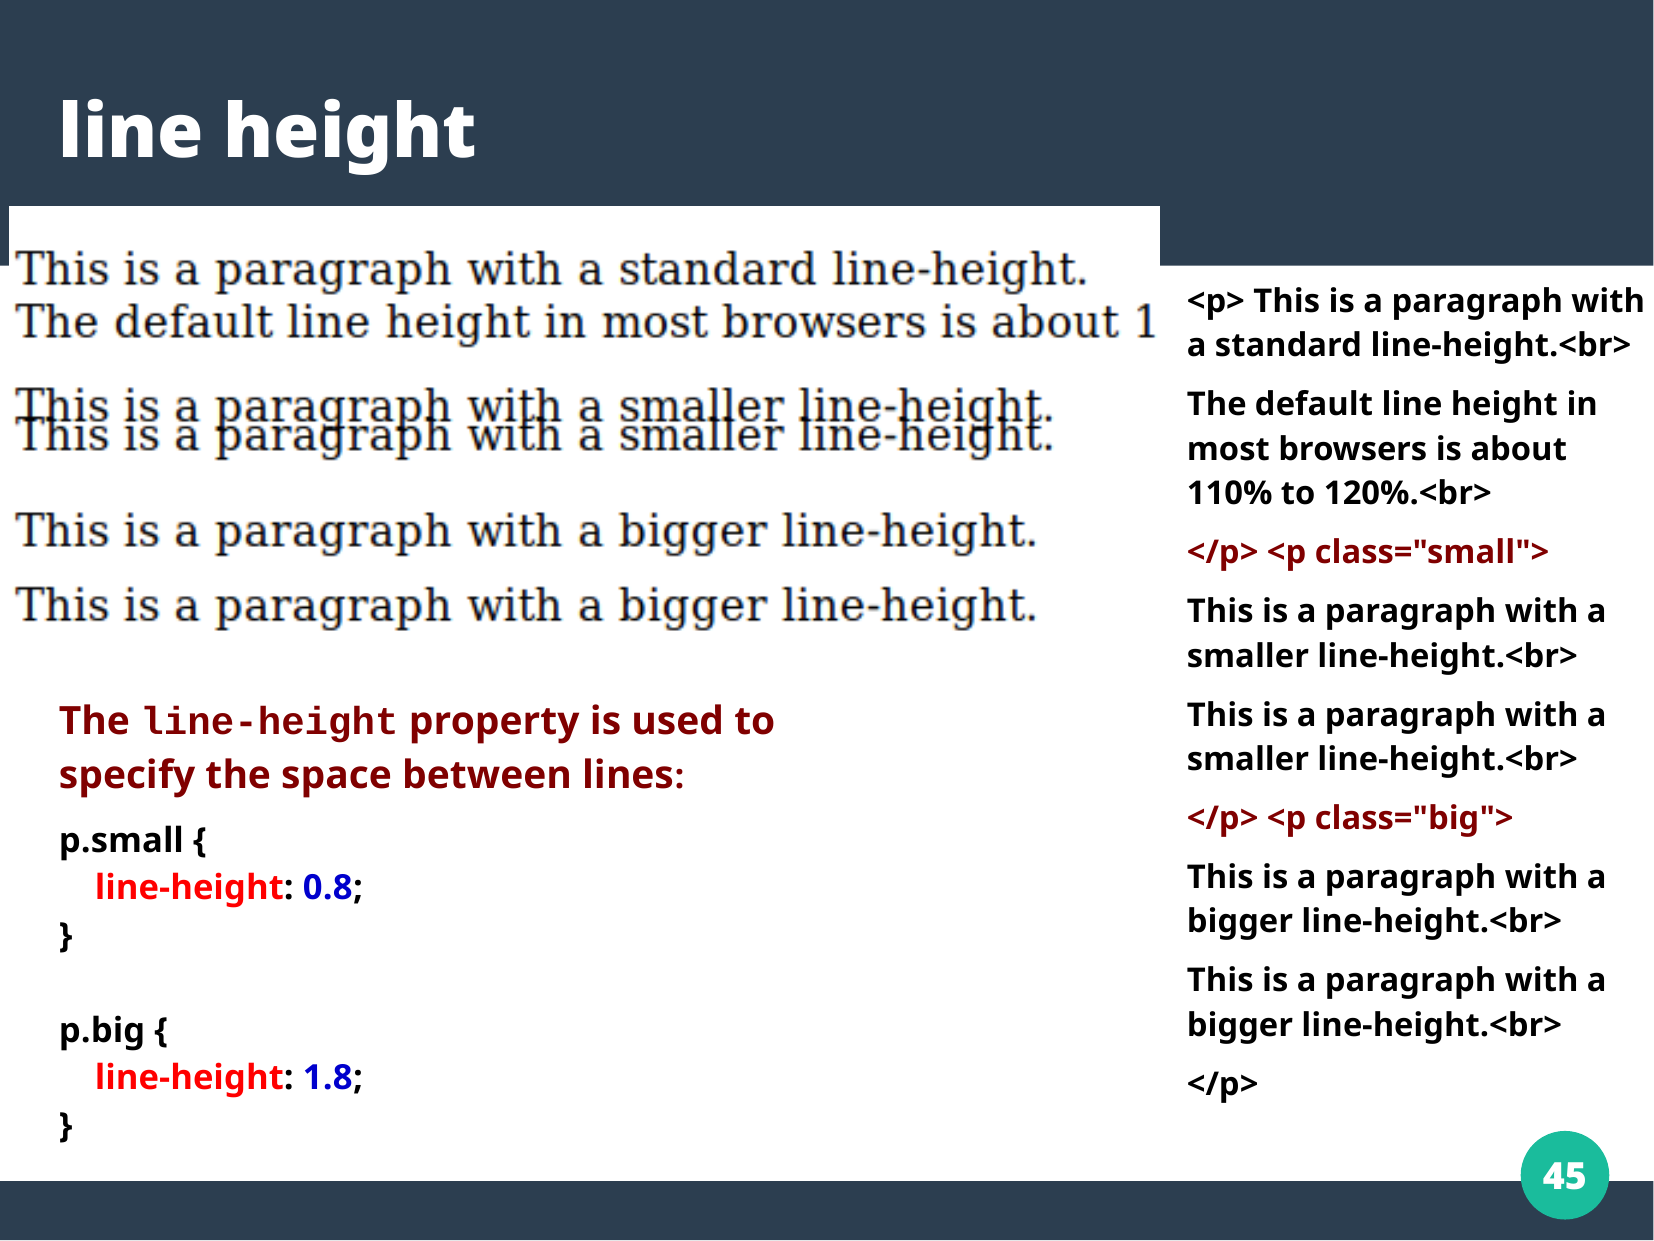

# line height
<p> This is a paragraph with a standard line-height.<br>
The default line height in most browsers is about 110% to 120%.<br>
</p> <p class="small">
This is a paragraph with a smaller line-height.<br>
This is a paragraph with a smaller line-height.<br>
</p> <p class="big">
This is a paragraph with a bigger line-height.<br>
This is a paragraph with a bigger line-height.<br>
</p>
The line-height property is used to specify the space between lines:
p.small {
    line-height: 0.8;
}
p.big {
    line-height: 1.8;
}
45